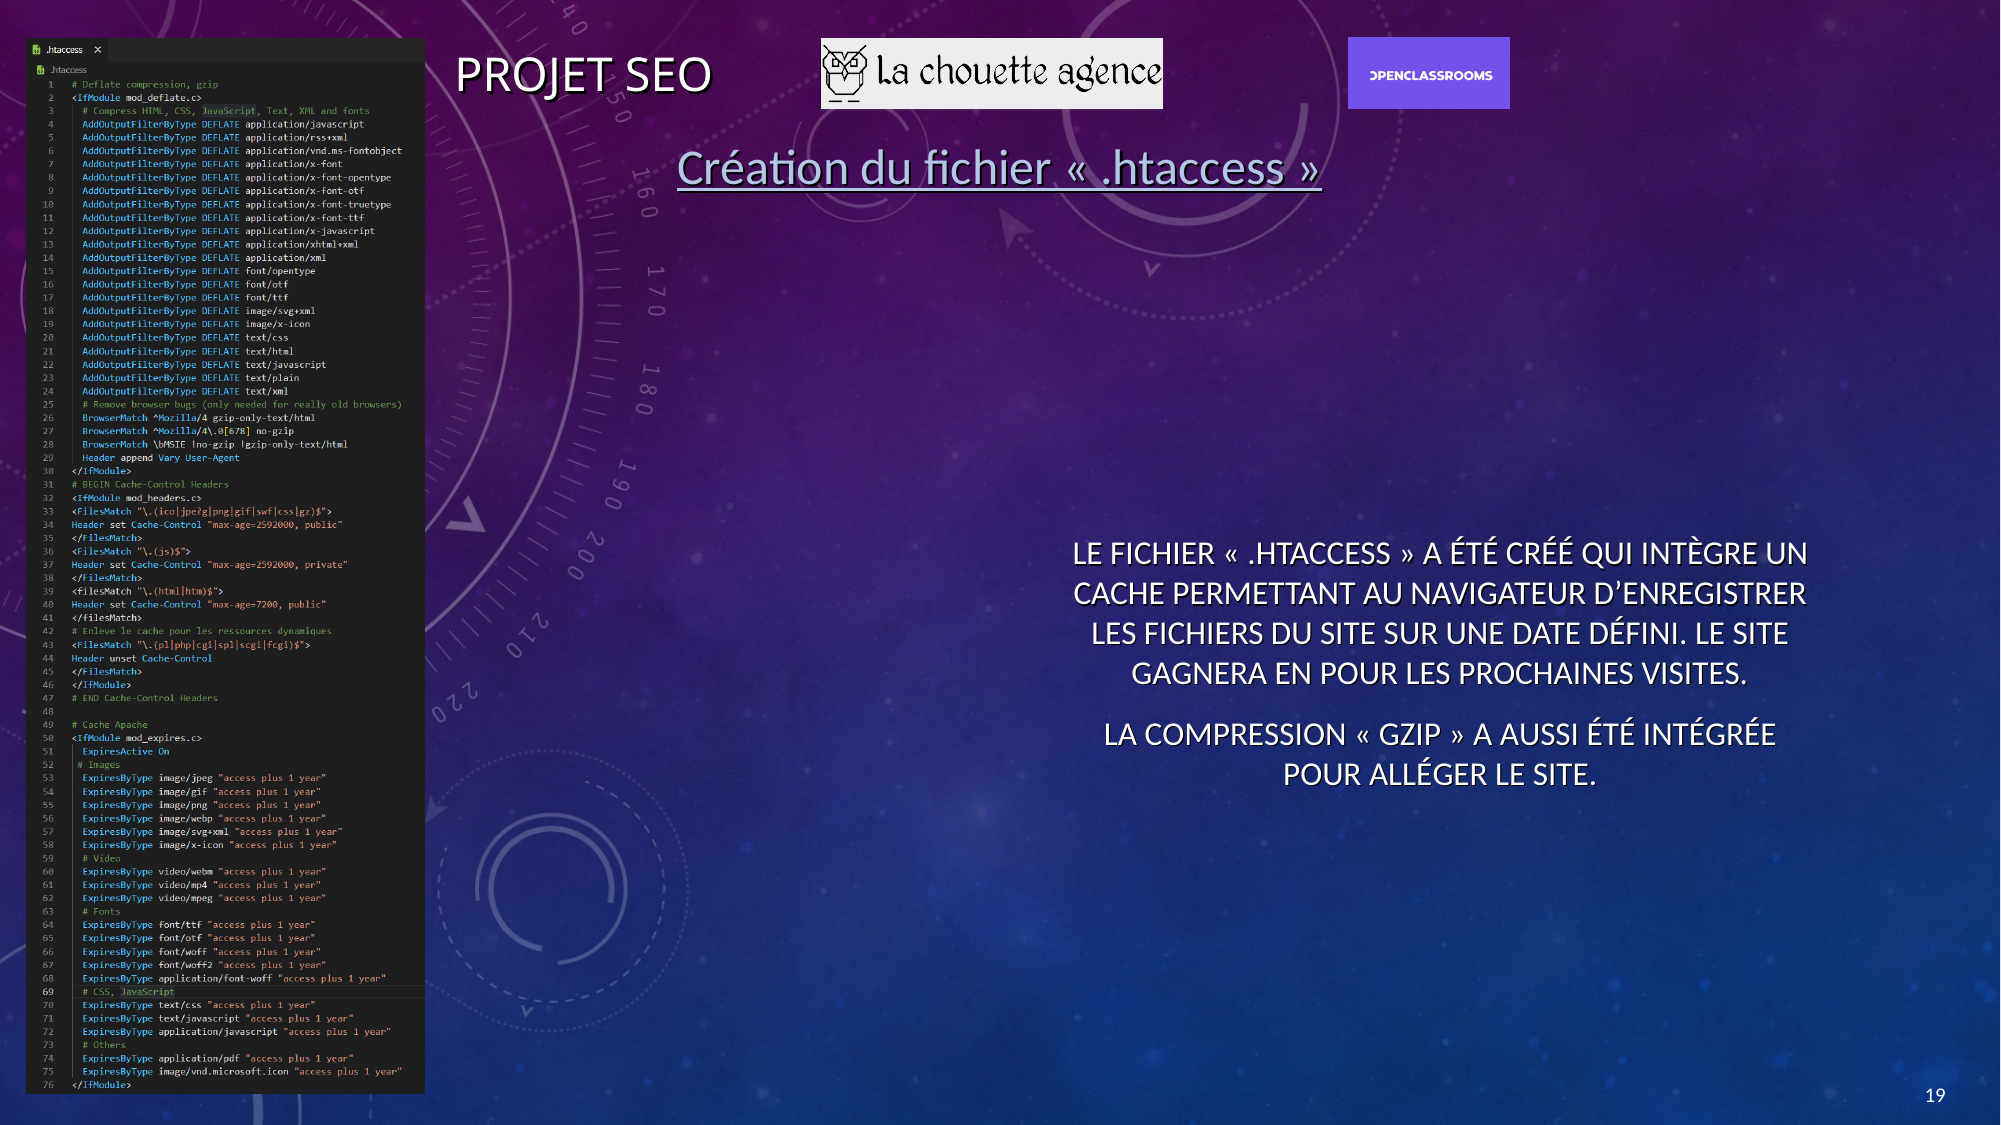

# Projet SEO					 avec
Création du fichier « .htaccess »
Le fichier « .htaccess » a été créé qui intègre un cache permettant au navigateur d’enregistrer les fichiers du site sur une date défini. Le site gagnera en pour les prochaines visites.
La compression « gzip » a aussi été intégrée pour alléger le site.